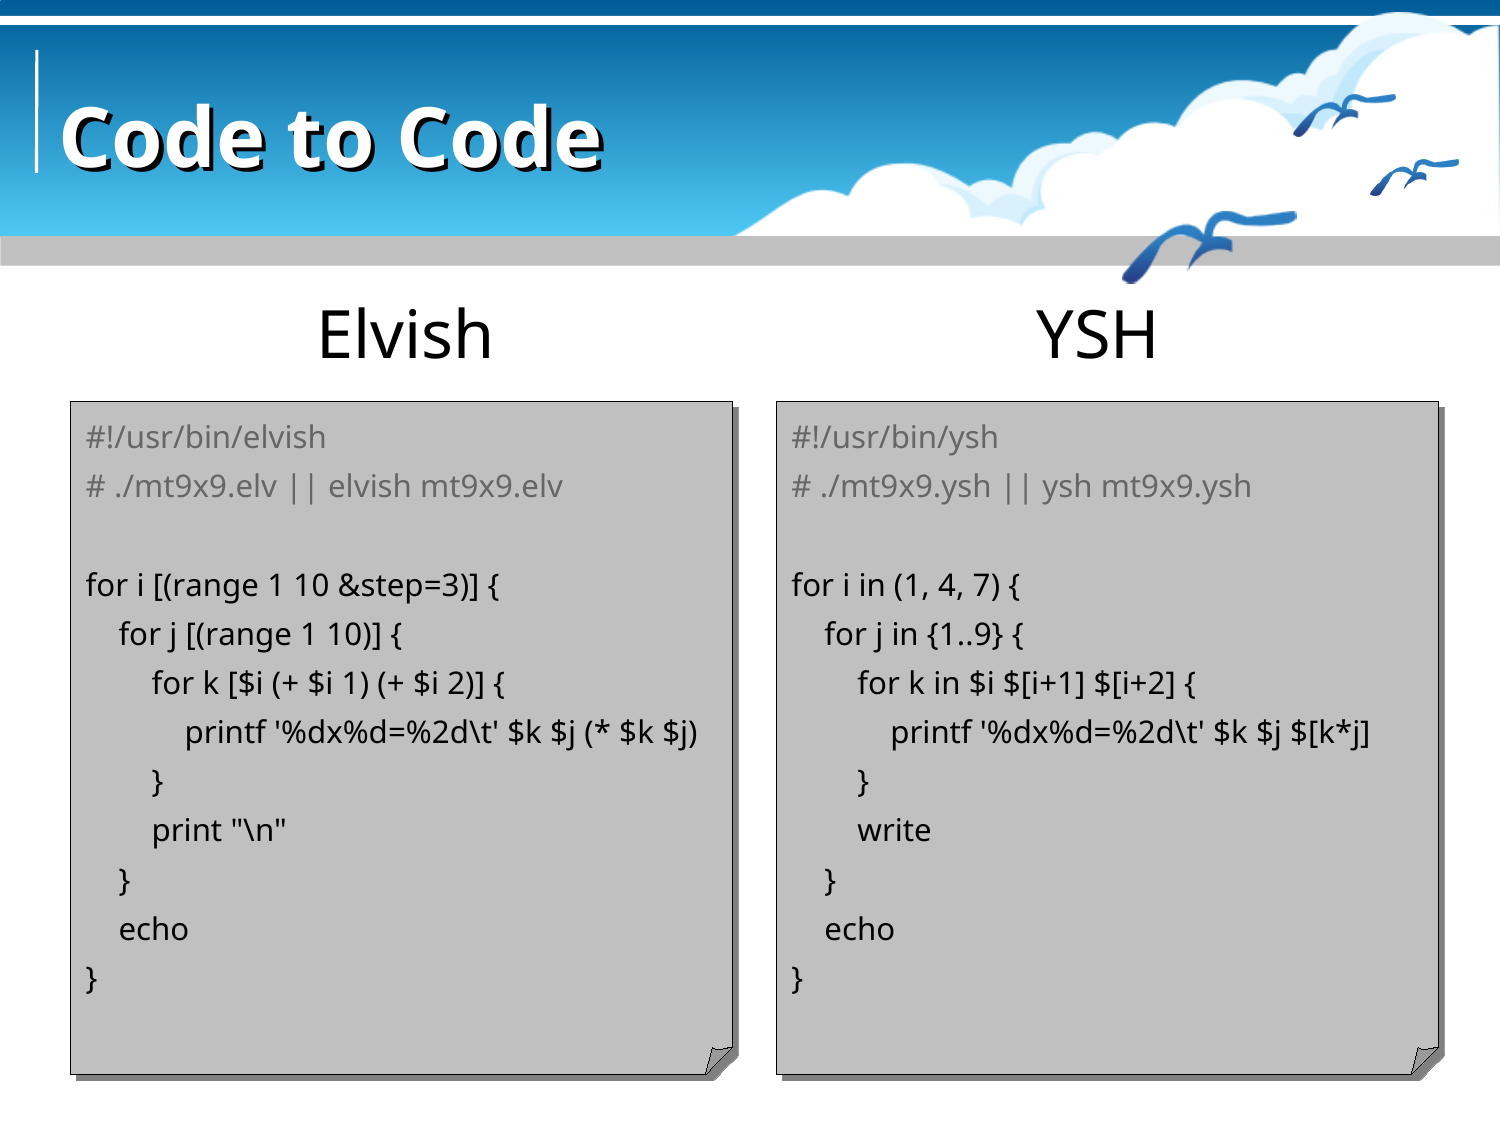

# Code to Code
Elvish
YSH
#!/usr/bin/elvish
# ./mt9x9.elv || elvish mt9x9.elv
for i [(range 1 10 &step=3)] {
 for j [(range 1 10)] {
 for k [$i (+ $i 1) (+ $i 2)] {
 printf '%dx%d=%2d\t' $k $j (* $k $j)
 }
 print "\n"
 }
 echo
}
#!/usr/bin/ysh
# ./mt9x9.ysh || ysh mt9x9.ysh
for i in (1, 4, 7) {
 for j in {1..9} {
 for k in $i $[i+1] $[i+2] {
 printf '%dx%d=%2d\t' $k $j $[k*j]
 }
 write
 }
 echo
}